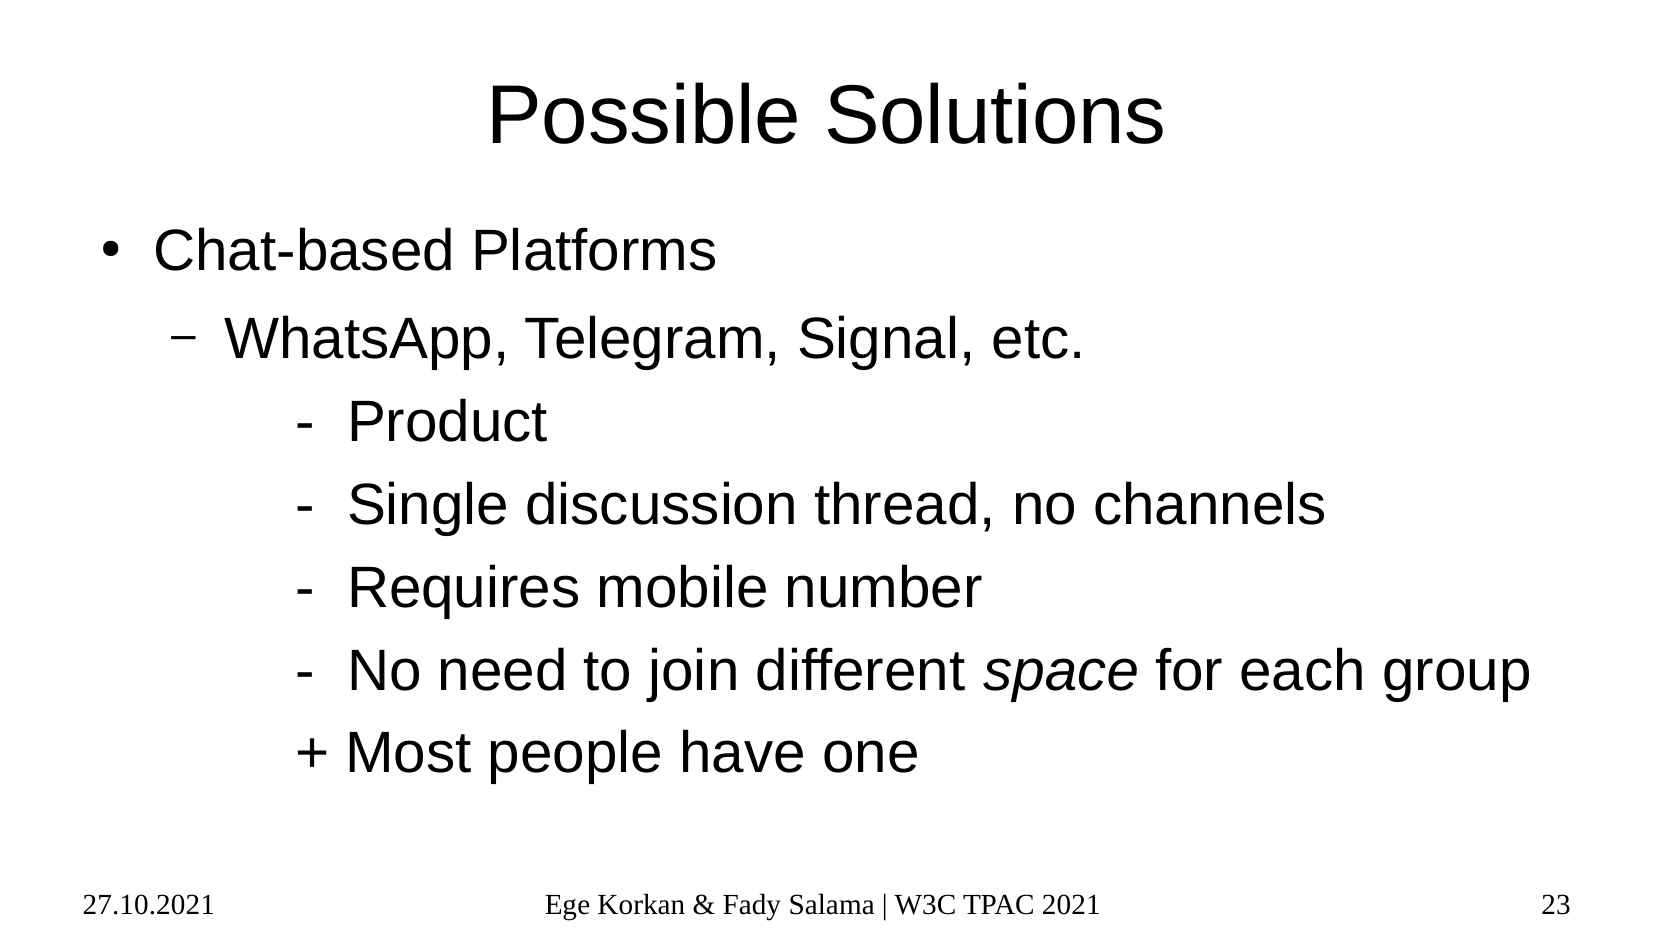

# Possible Solutions
Chat-based Platforms
WhatsApp, Telegram, Signal, etc.
- Product
- Single discussion thread, no channels
- Requires mobile number
- No need to join different space for each group
+ Most people have one
27.10.2021
Ege Korkan & Fady Salama | W3C TPAC 2021
23